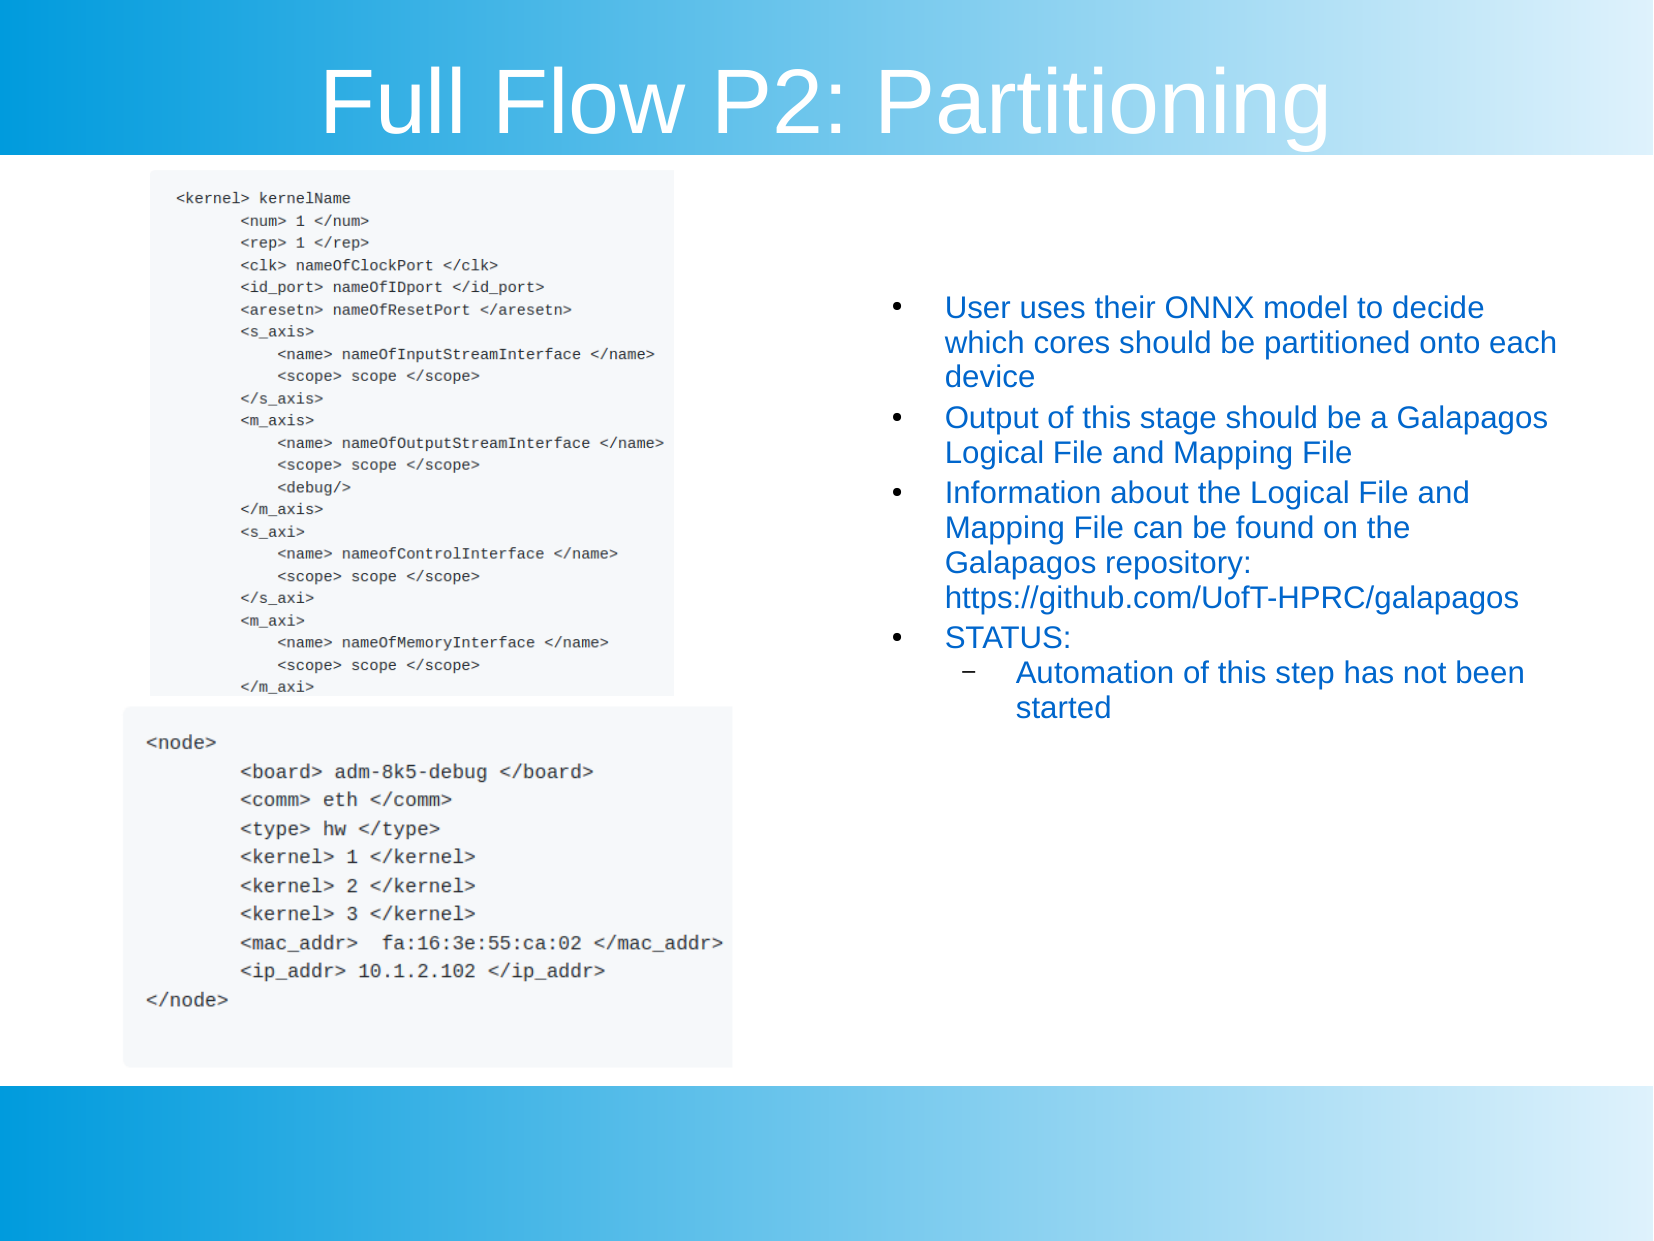

# Full Flow P2: Partitioning
User uses their ONNX model to decide which cores should be partitioned onto each device
Output of this stage should be a Galapagos Logical File and Mapping File
Information about the Logical File and Mapping File can be found on the Galapagos repository: https://github.com/UofT-HPRC/galapagos
STATUS:
Automation of this step has not been started